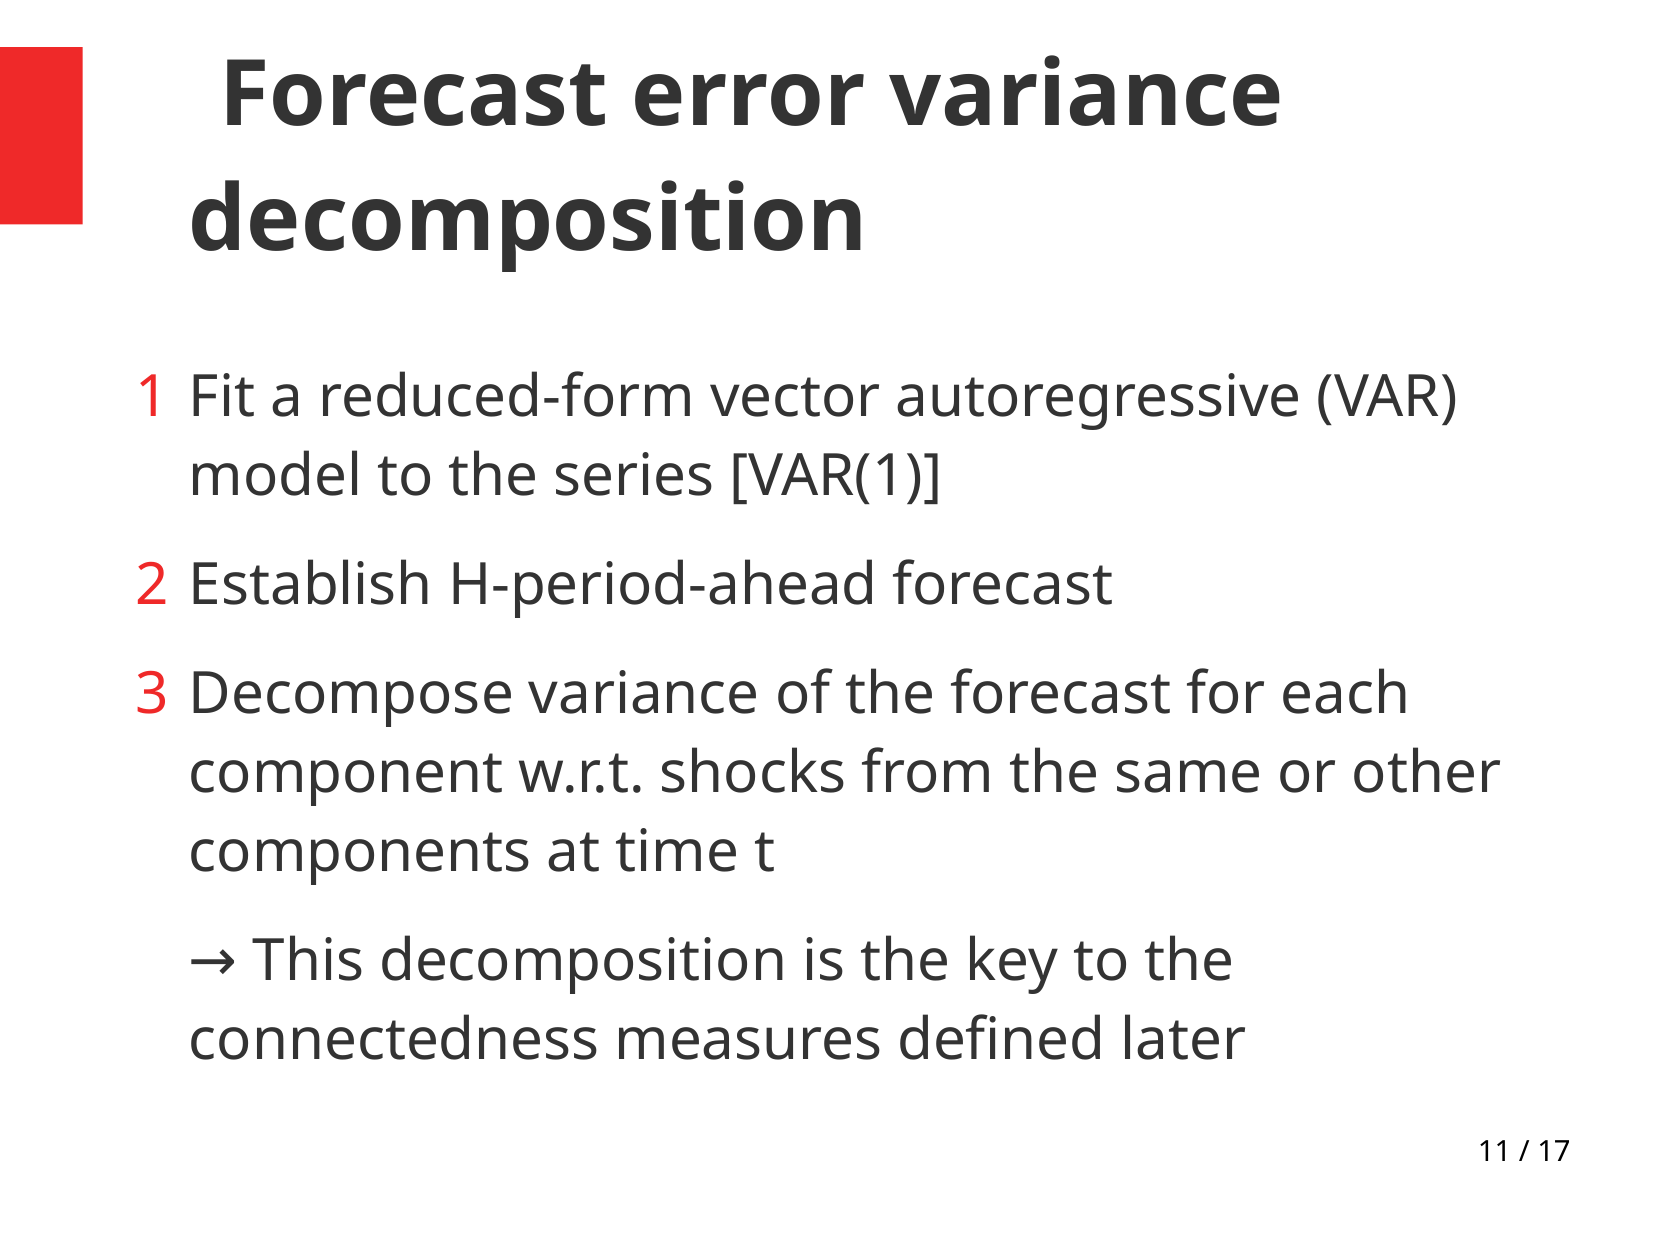

# Forecast error variance decomposition
Fit a reduced-form vector autoregressive (VAR) model to the series [VAR(1)]
Establish H-period-ahead forecast
Decompose variance of the forecast for each component w.r.t. shocks from the same or other components at time t
→ This decomposition is the key to the connectedness measures defined later
11